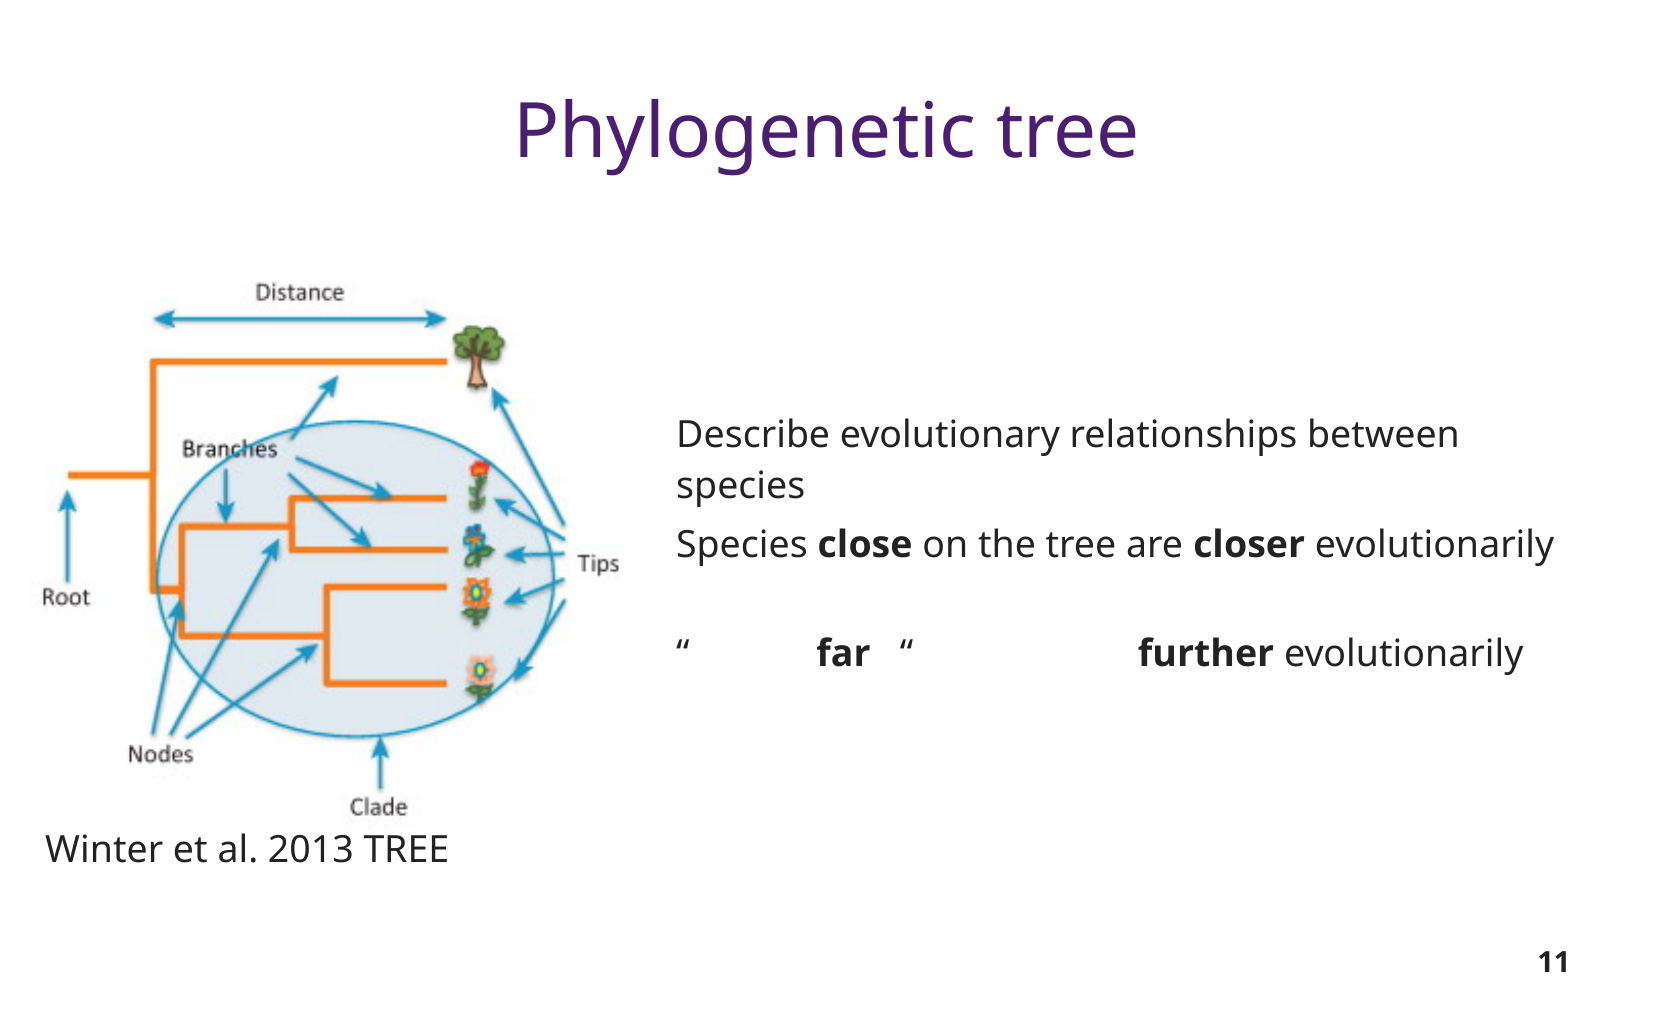

# Phylogenetic tree
Describe evolutionary relationships between species
Species close on the tree are closer evolutionarily
“ far “ further evolutionarily
Winter et al. 2013 TREE
11